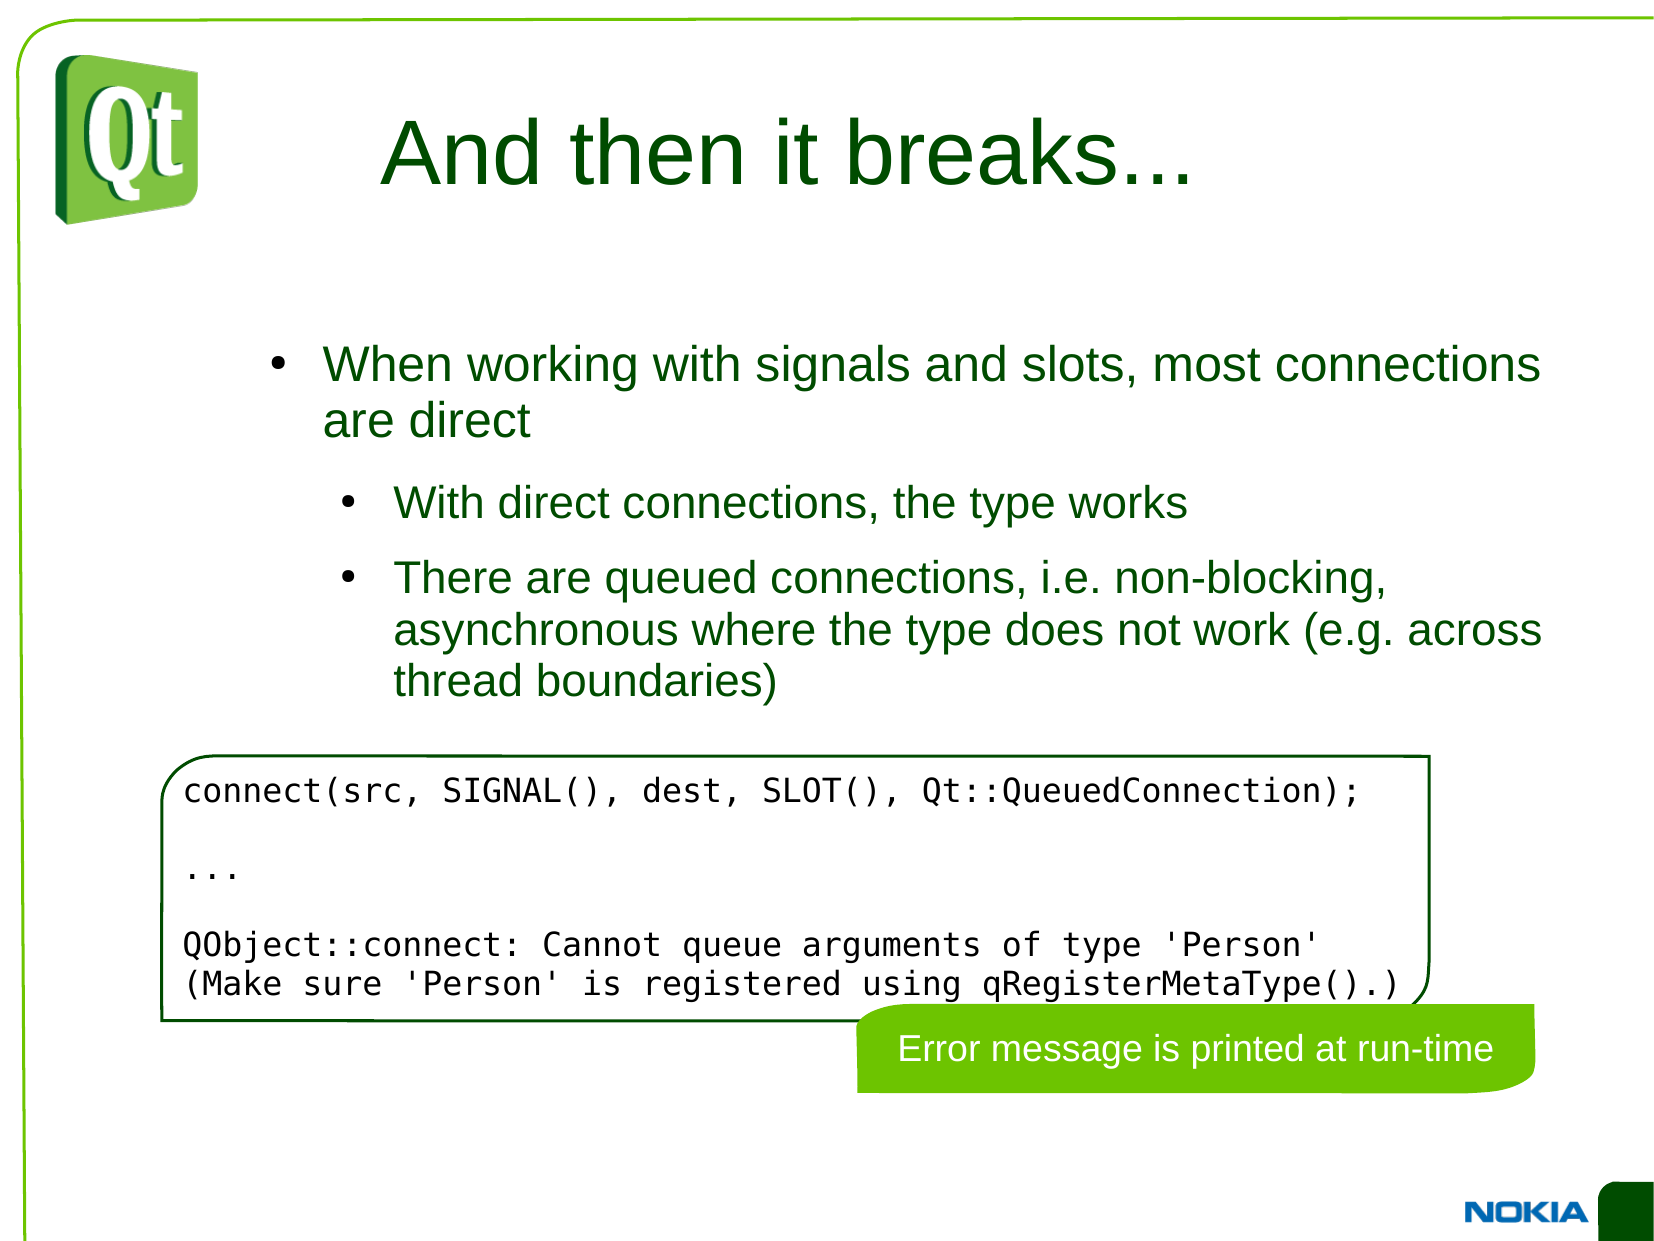

# And then it breaks...
When working with signals and slots, most connections are direct
With direct connections, the type works
There are queued connections, i.e. non-blocking, asynchronous where the type does not work (e.g. across thread boundaries)
connect(src, SIGNAL(), dest, SLOT(), Qt::QueuedConnection);
...
QObject::connect: Cannot queue arguments of type 'Person'
(Make sure 'Person' is registered using qRegisterMetaType().)
Error message is printed at run-time